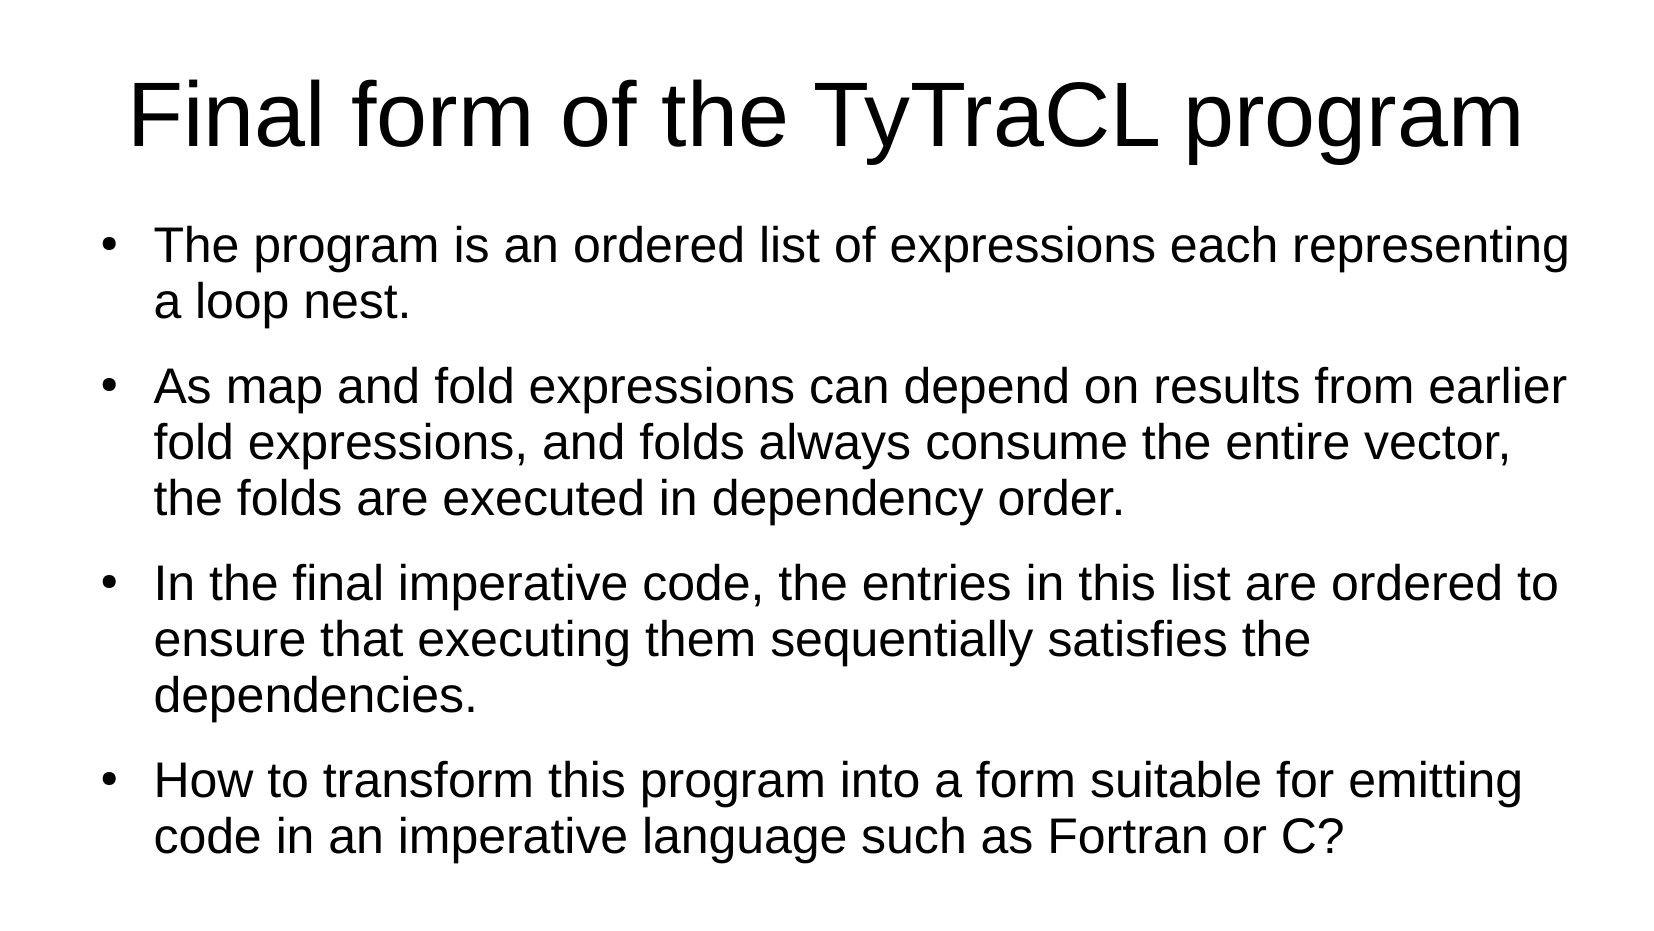

# Final form of the TyTraCL program
The program is an ordered list of expressions each representing a loop nest.
As map and fold expressions can depend on results from earlier fold expressions, and folds always consume the entire vector, the folds are executed in dependency order.
In the final imperative code, the entries in this list are ordered to ensure that executing them sequentially satisfies the dependencies.
How to transform this program into a form suitable for emitting code in an imperative language such as Fortran or C?